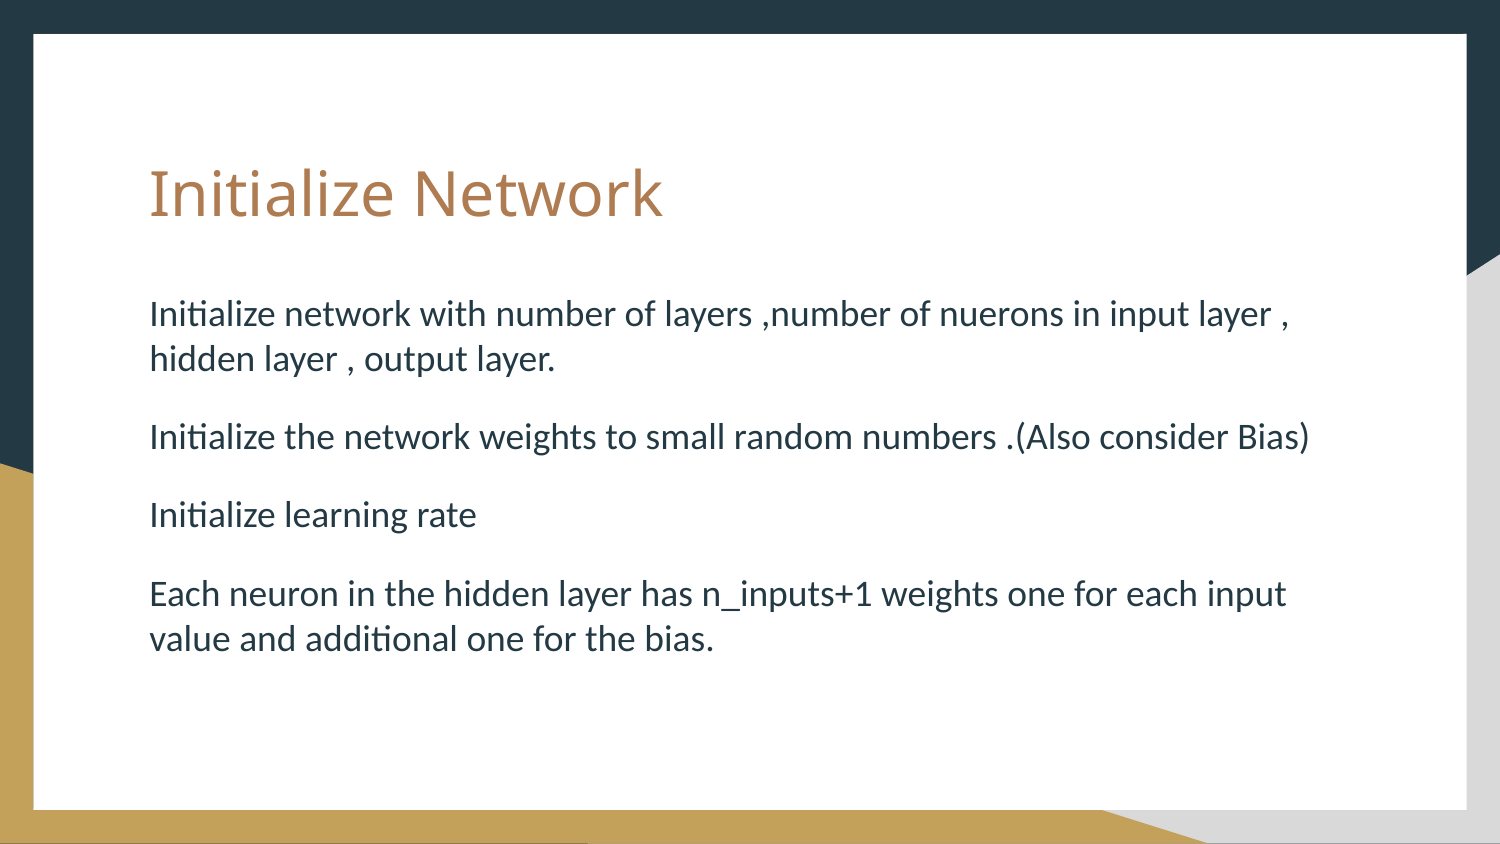

# Initialize Network
Initialize network with number of layers ,number of nuerons in input layer , hidden layer , output layer.
Initialize the network weights to small random numbers .(Also consider Bias)
Initialize learning rate
Each neuron in the hidden layer has n_inputs+1 weights one for each input value and additional one for the bias.